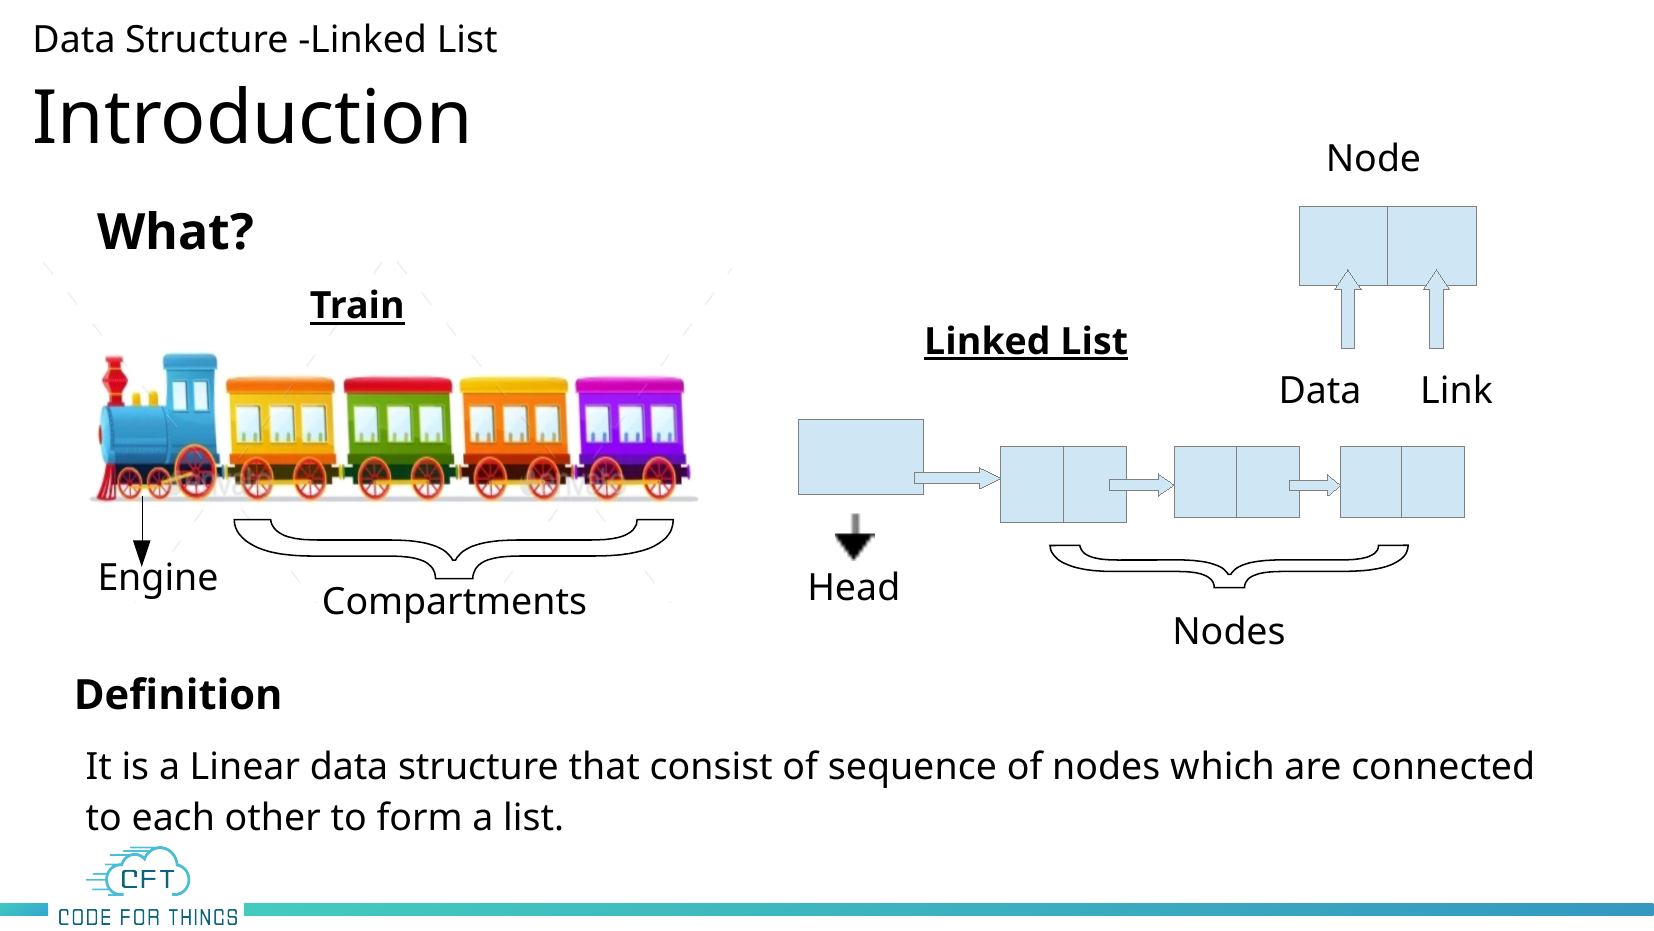

# Data Structure -Linked List Introduction
Node
What?
Train
Linked List
}
Data
Link
}
Engine
Head
Compartments
Nodes
Definition
It is a Linear data structure that consist of sequence of nodes which are connected to each other to form a list.